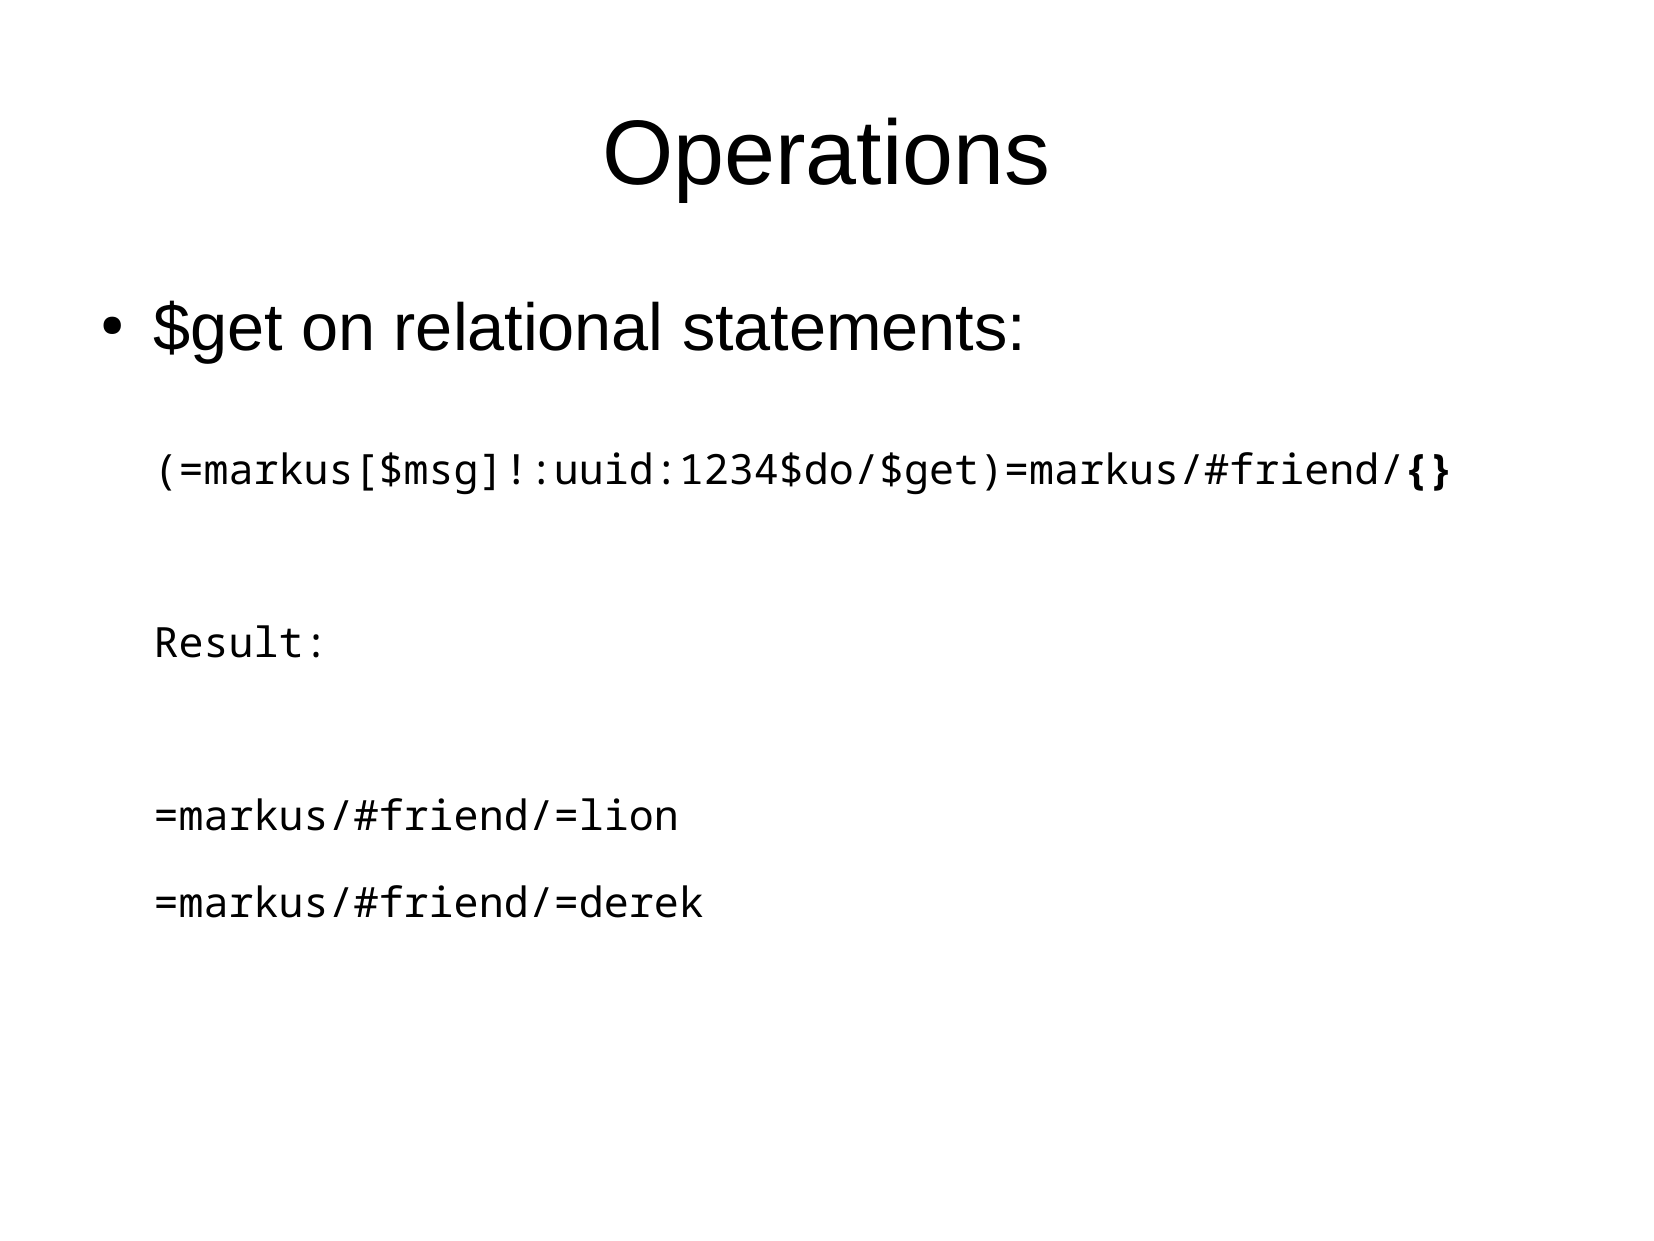

# Operations
$get on relational statements:
(=markus[$msg]!:uuid:1234$do/$get)=markus/#friend/{}
Result:
=markus/#friend/=lion
=markus/#friend/=derek